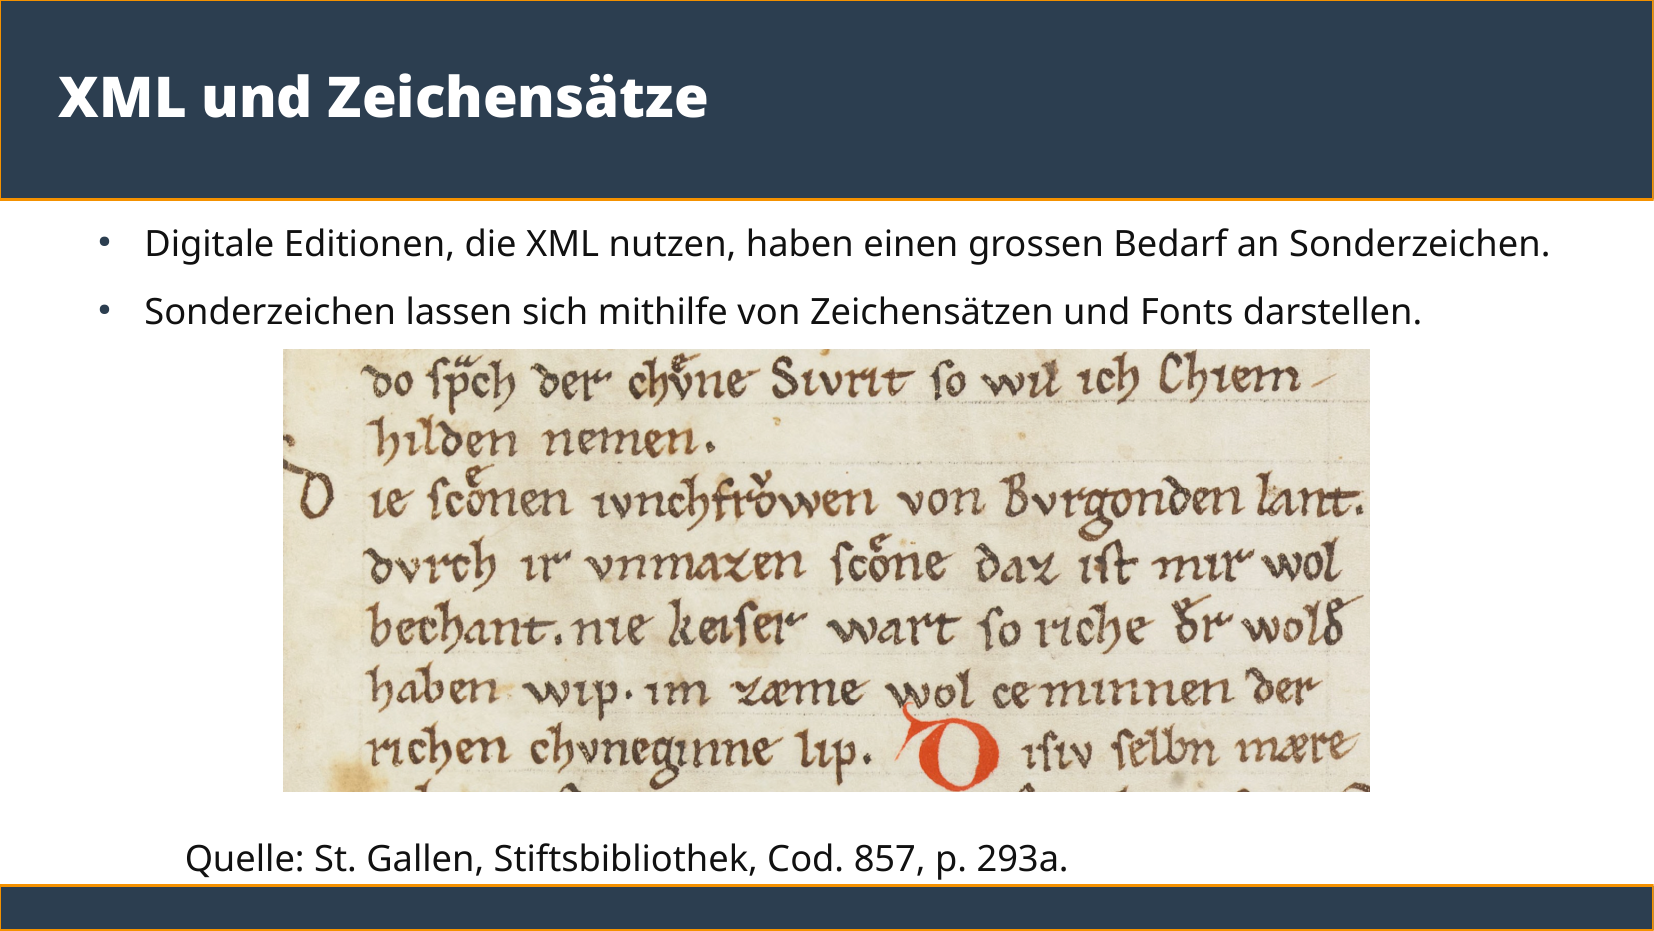

# XML und Zeichensätze
Digitale Editionen, die XML nutzen, haben einen grossen Bedarf an Sonderzeichen.
Sonderzeichen lassen sich mithilfe von Zeichensätzen und Fonts darstellen.
 		 Quelle: St. Gallen, Stiftsbibliothek, Cod. 857, p. 293a.